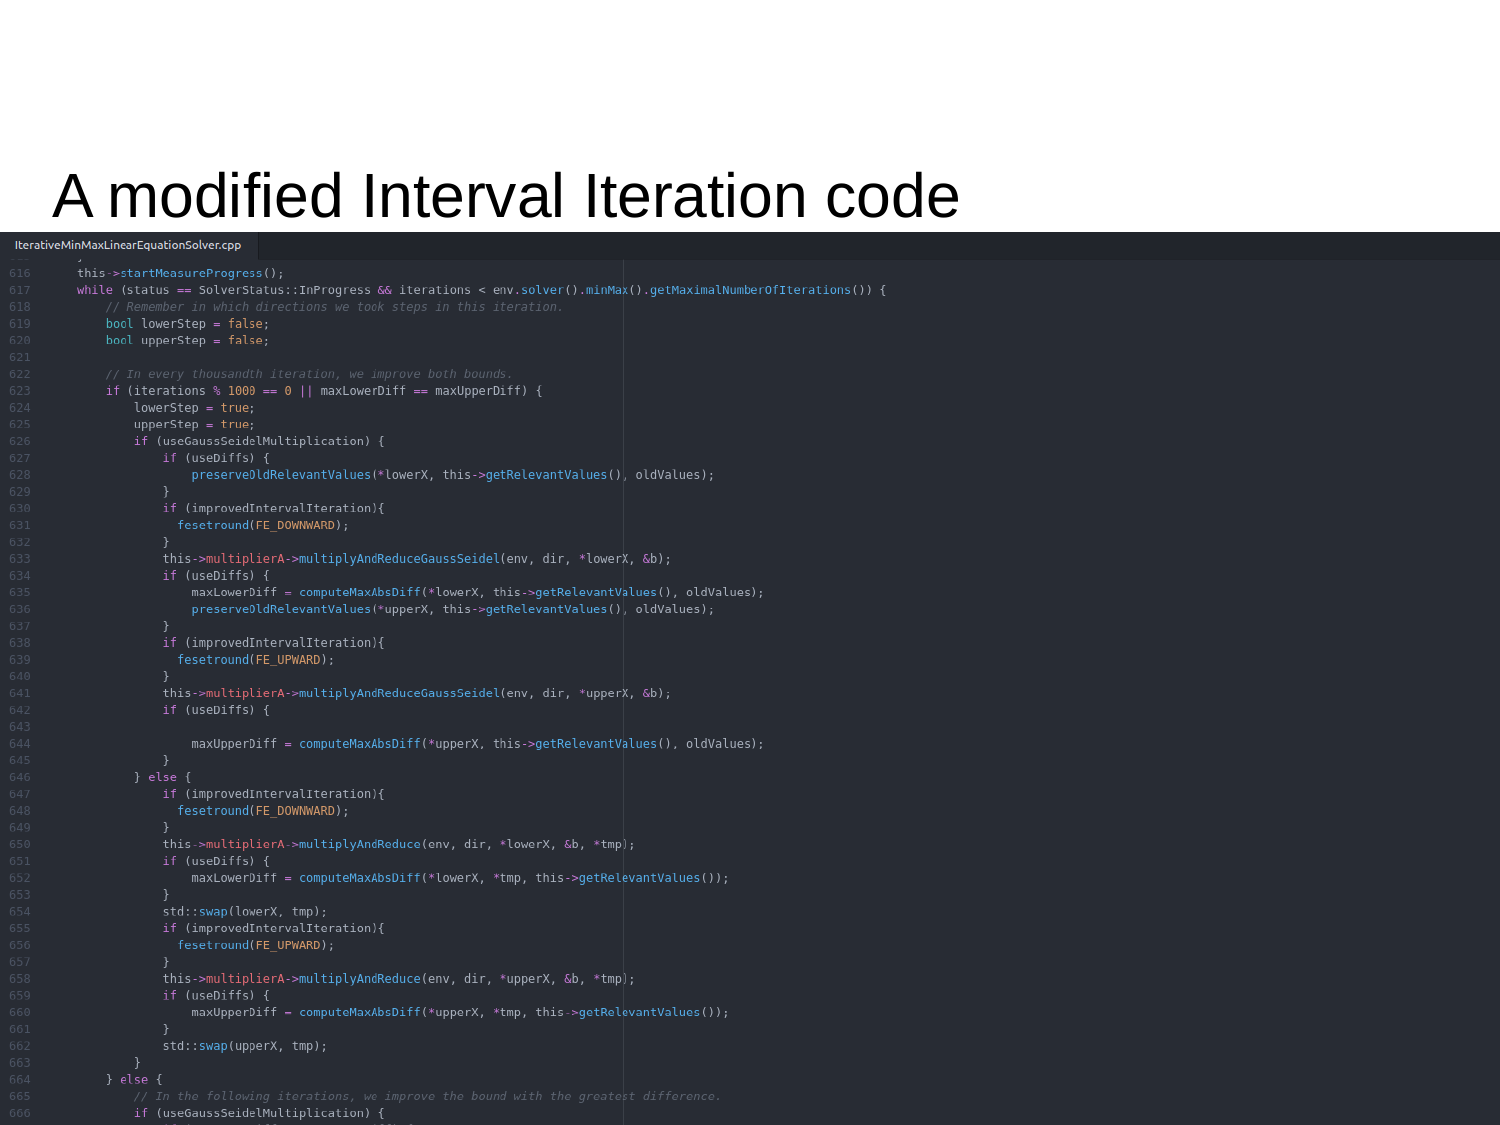

A modified Interval Iteration code
#
8